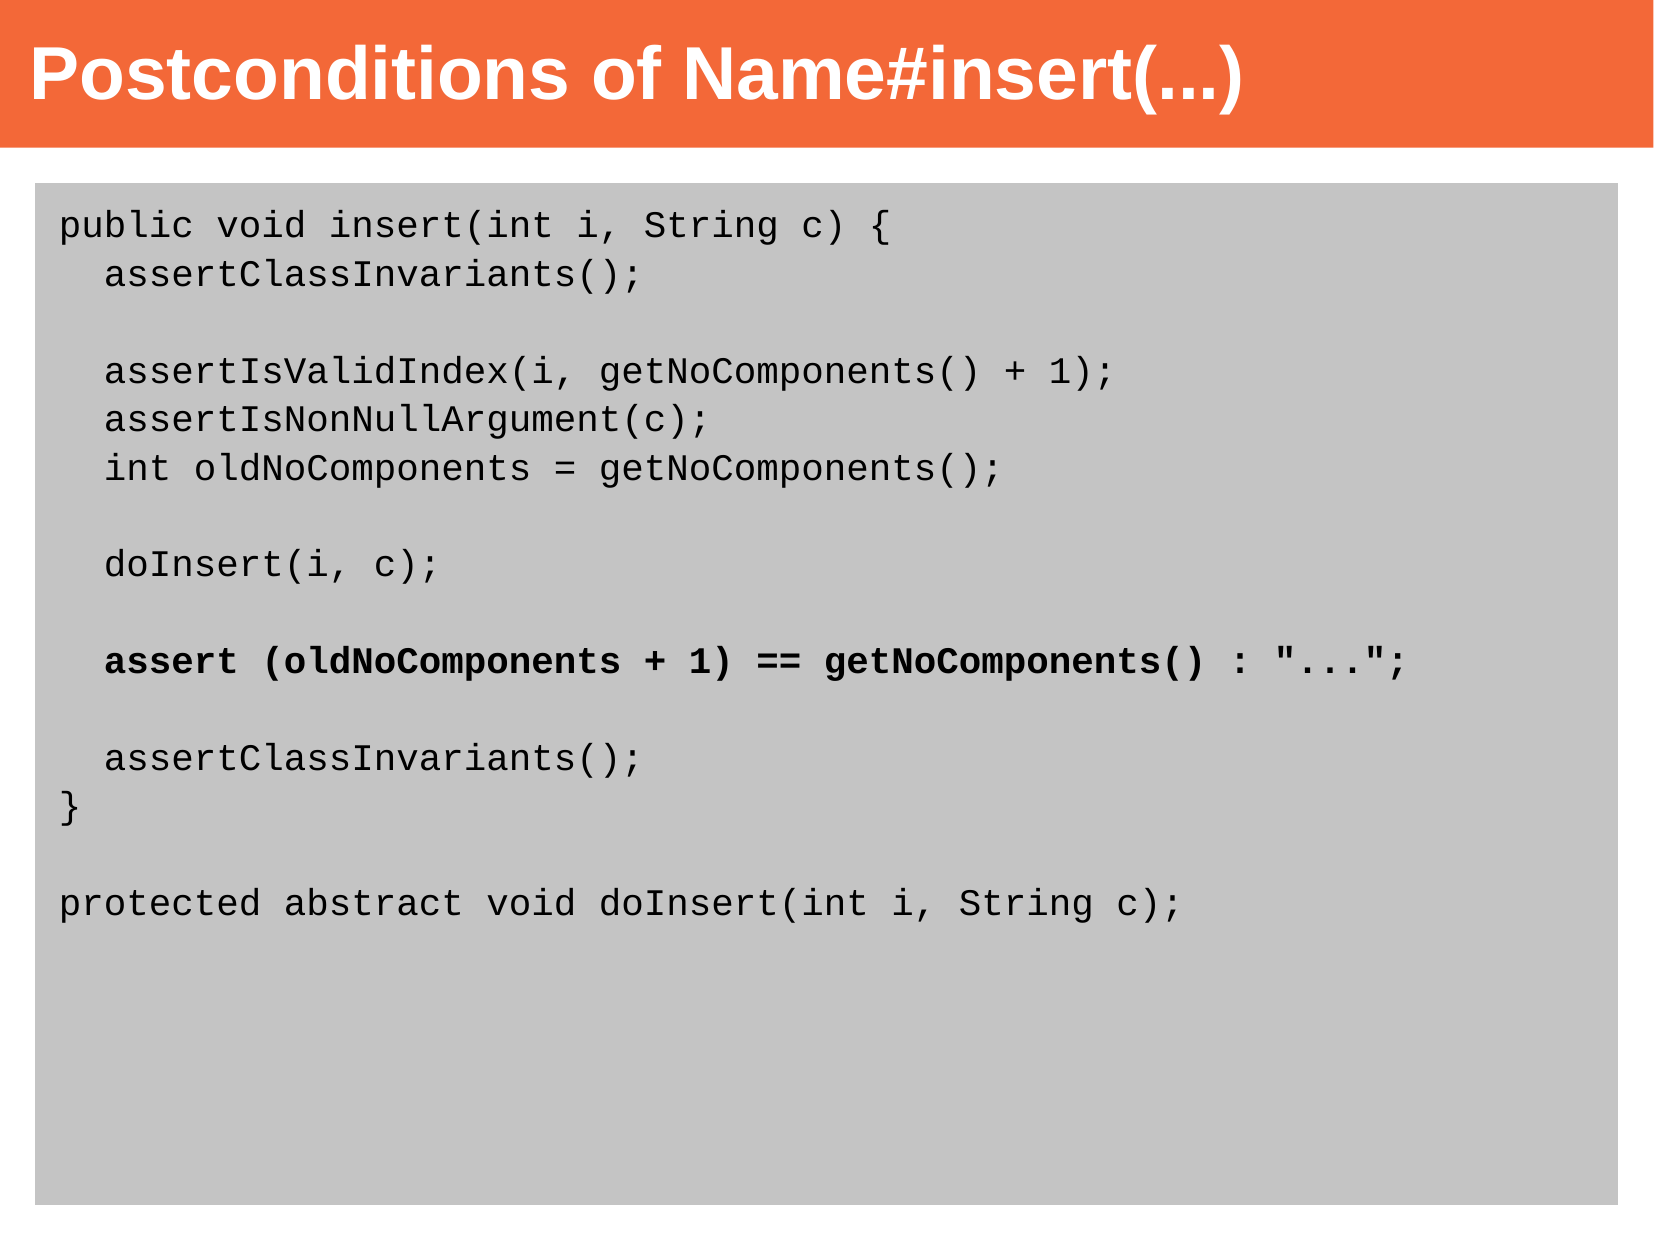

# Postconditions of Name#insert(...)
public void insert(int i, String c) {
 assertClassInvariants();
 assertIsValidIndex(i, getNoComponents() + 1);
 assertIsNonNullArgument(c);
 int oldNoComponents = getNoComponents();
 doInsert(i, c);
 assert (oldNoComponents + 1) == getNoComponents() : "...";
 assertClassInvariants();
}
protected abstract void doInsert(int i, String c);
Advanced Design and Programming
14
© 2018 Dirk Riehle - All Rights Reserved